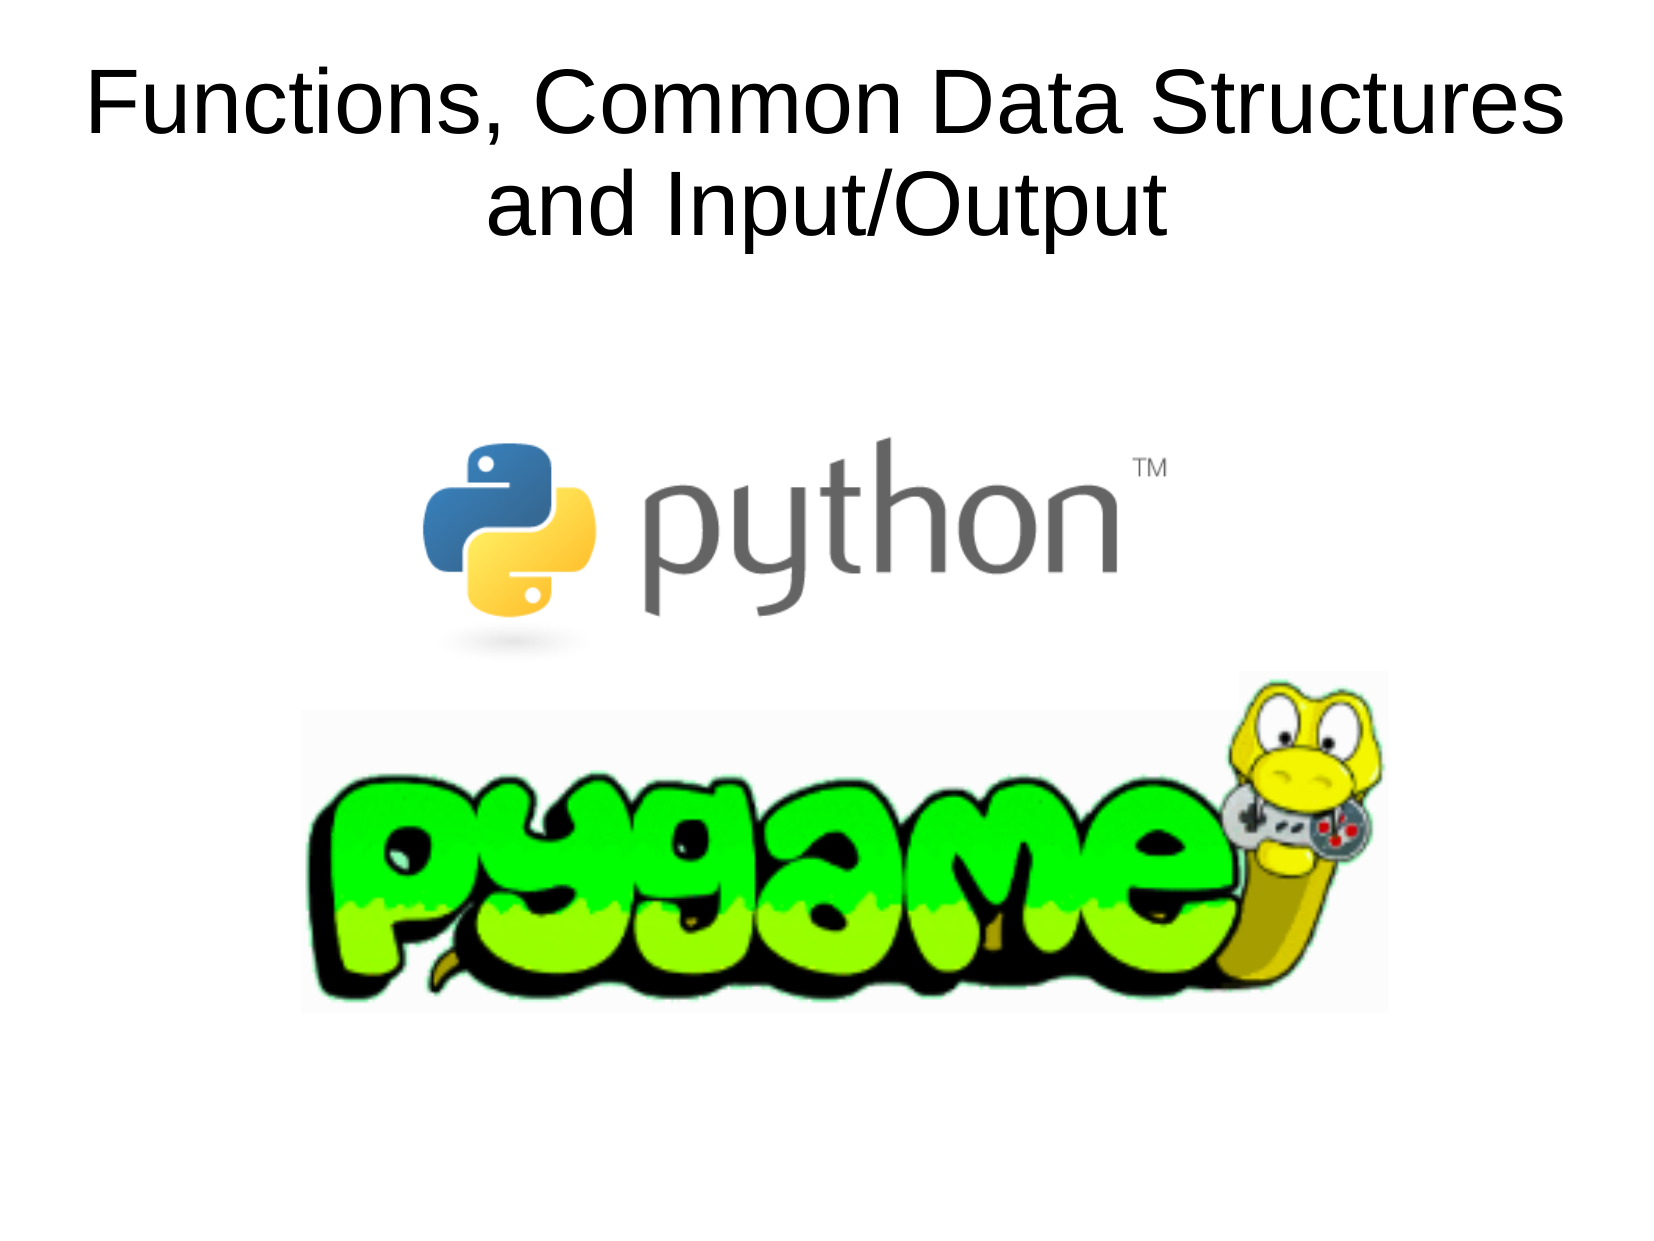

# Functions, Common Data Structures and Input/Output